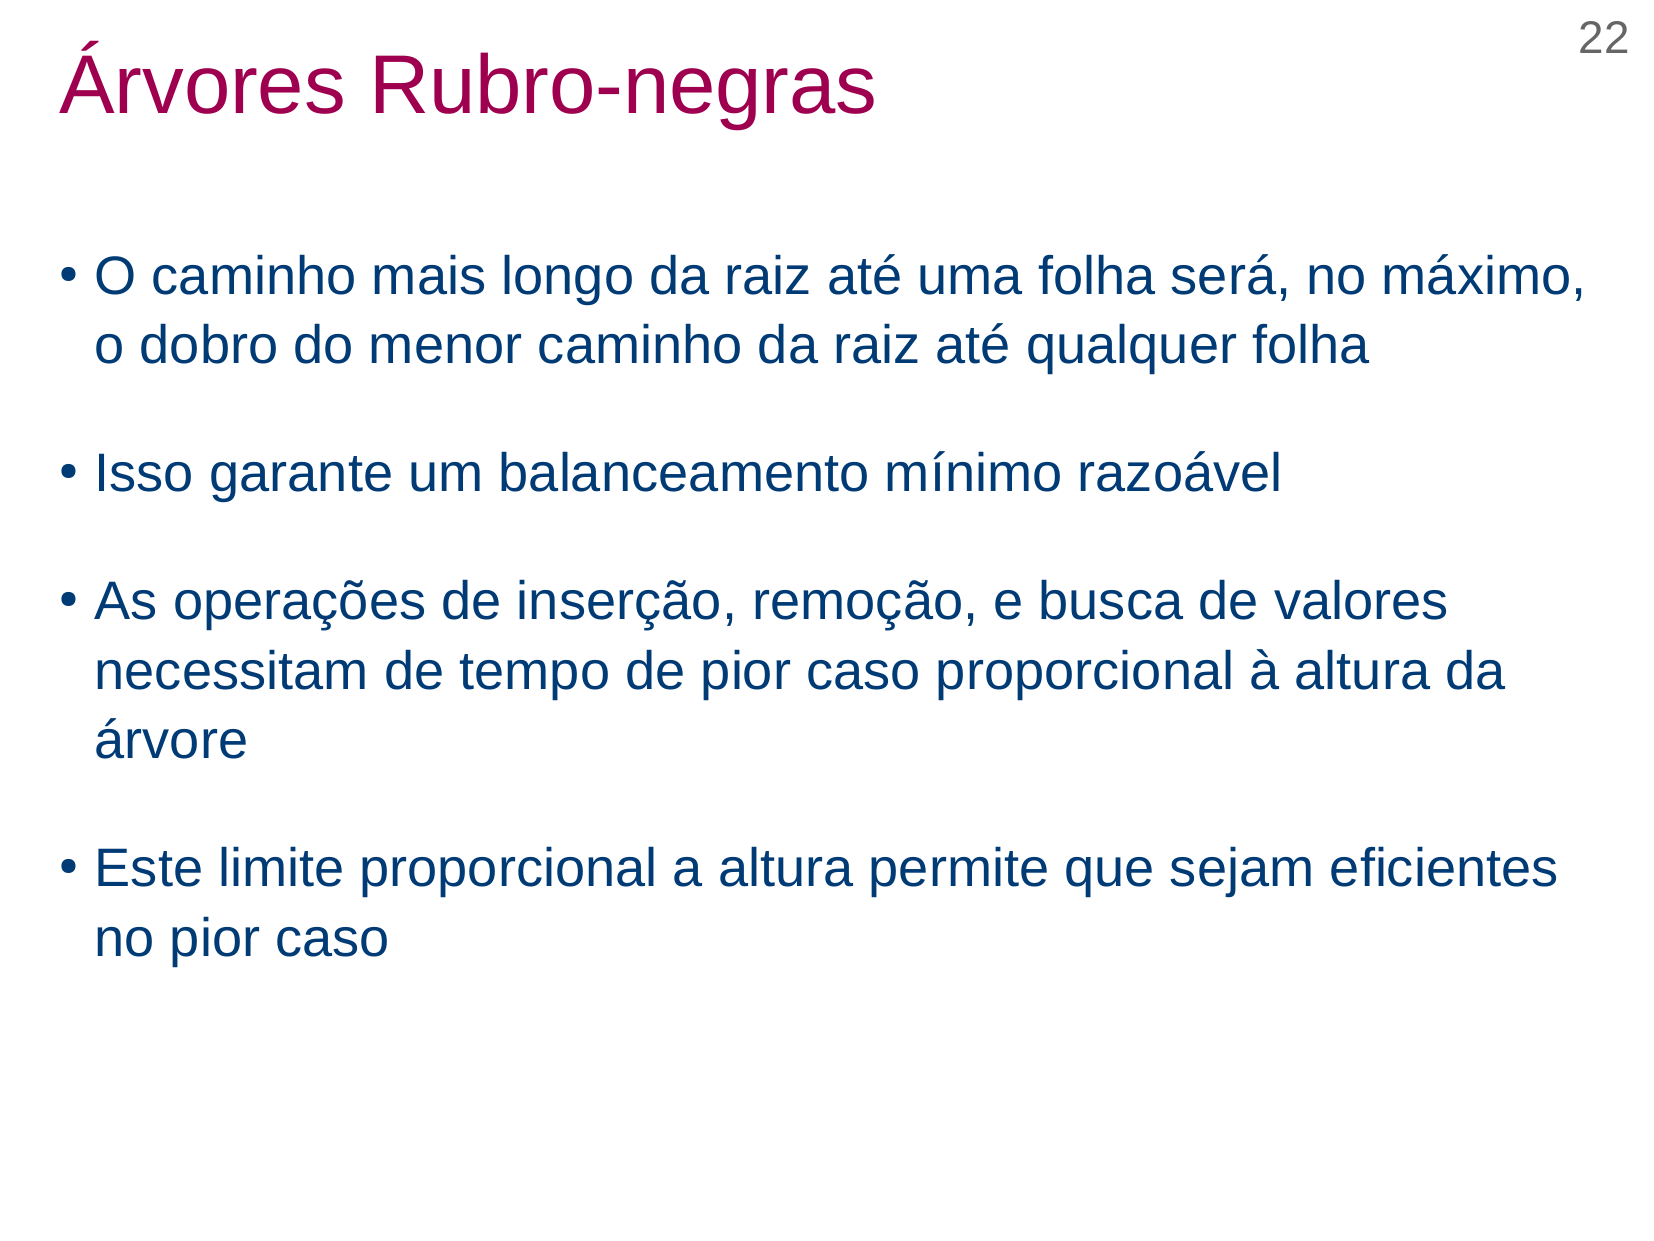

22
# Árvores Rubro-negras
O caminho mais longo da raiz até uma folha será, no máximo, o dobro do menor caminho da raiz até qualquer folha
Isso garante um balanceamento mínimo razoável
As operações de inserção, remoção, e busca de valores necessitam de tempo de pior caso proporcional à altura da árvore
Este limite proporcional a altura permite que sejam eficientes no pior caso